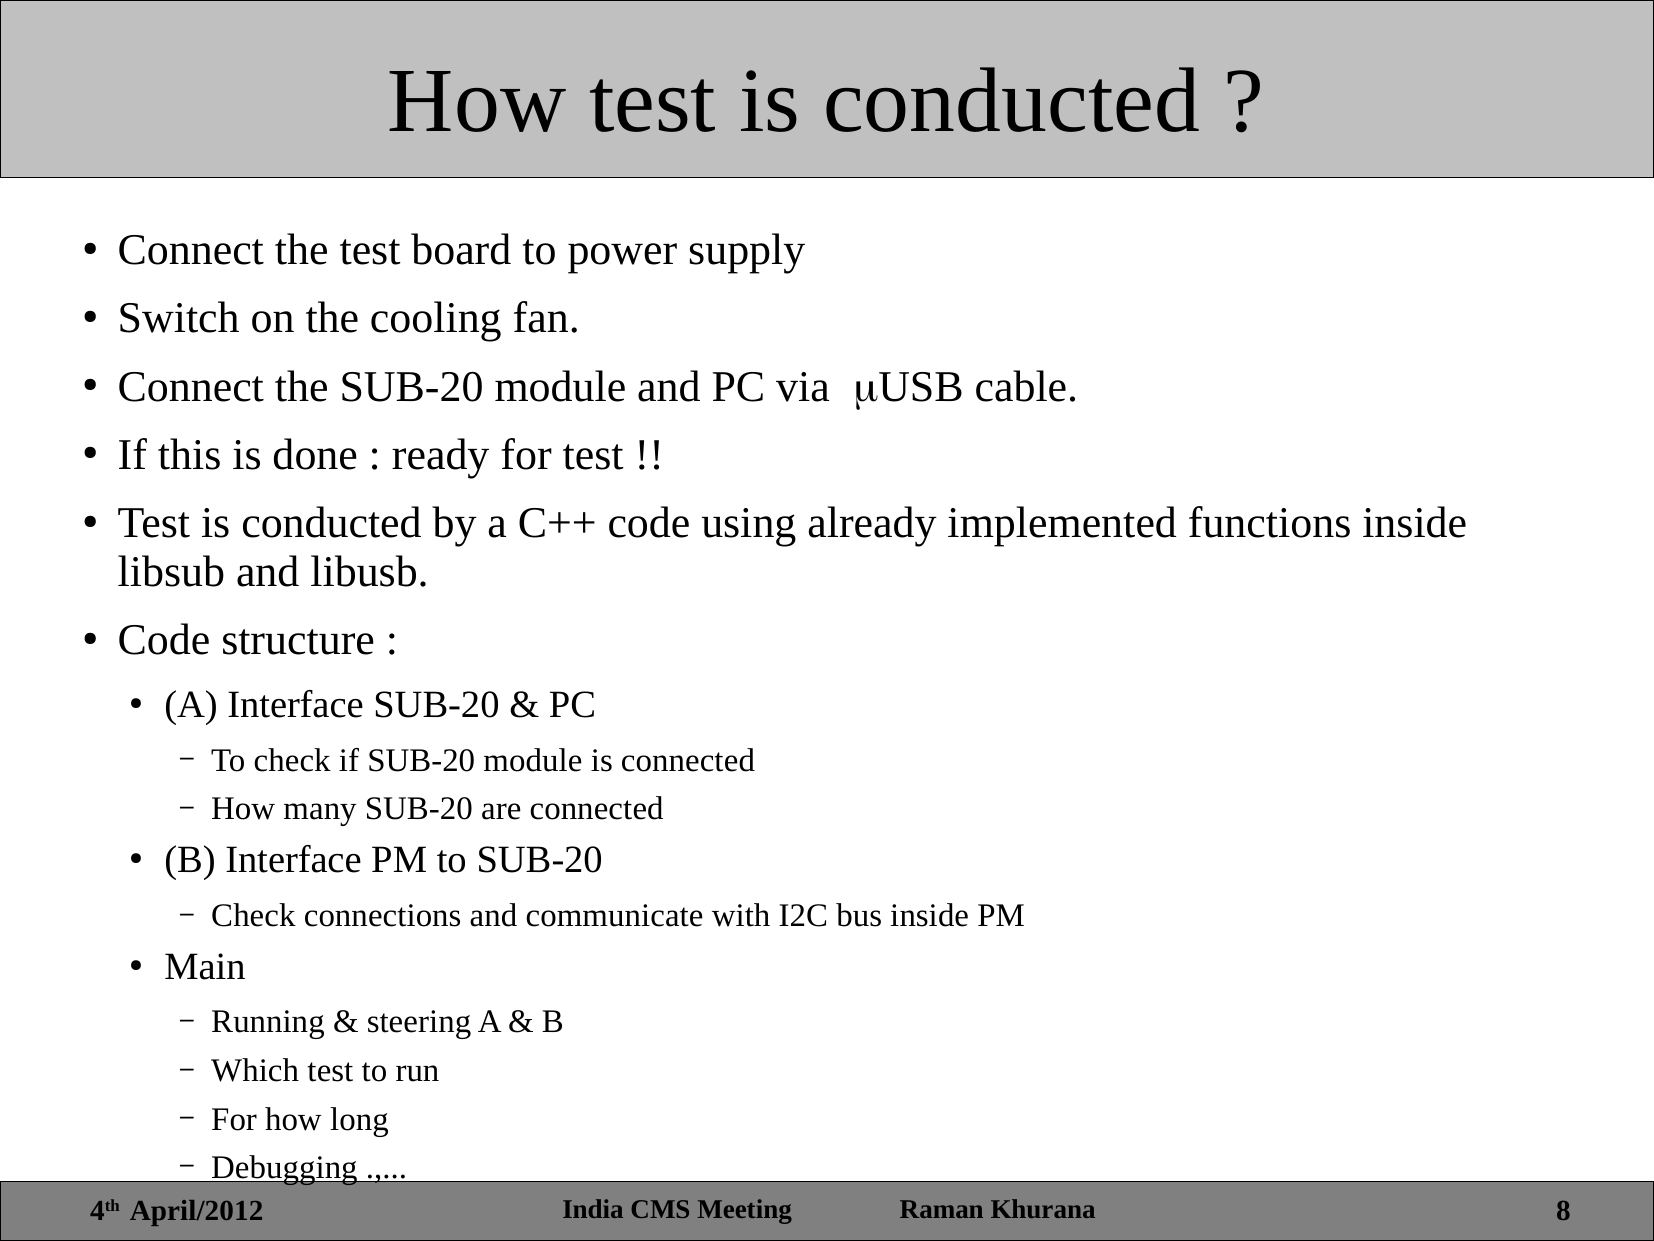

How test is conducted ?
# Connect the test board to power supply
Switch on the cooling fan.
Connect the SUB-20 module and PC via mUSB cable.
If this is done : ready for test !!
Test is conducted by a C++ code using already implemented functions inside libsub and libusb.
Code structure :
(A) Interface SUB-20 & PC
To check if SUB-20 module is connected
How many SUB-20 are connected
(B) Interface PM to SUB-20
Check connections and communicate with I2C bus inside PM
Main
Running & steering A & B
Which test to run
For how long
Debugging .,...
8